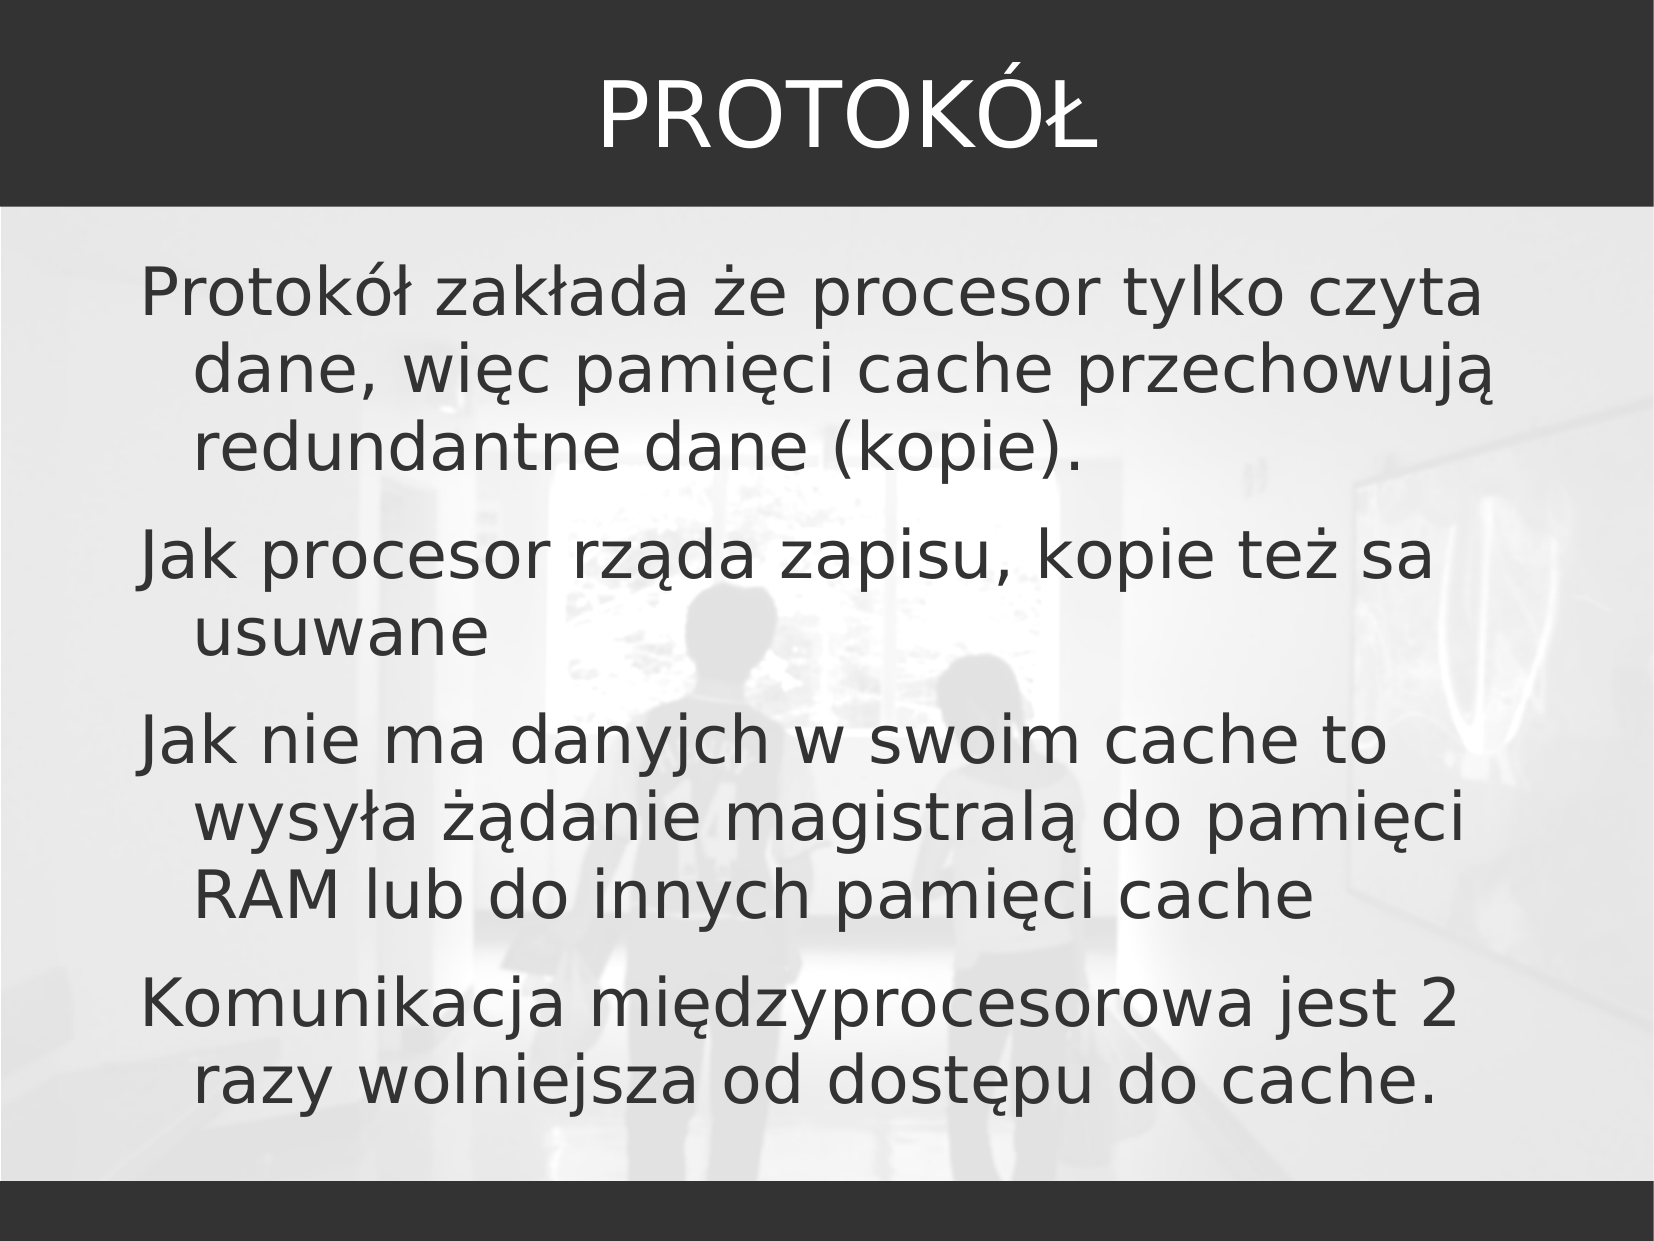

# PROTOKÓŁ
Protokół zakłada że procesor tylko czyta dane, więc pamięci cache przechowują redundantne dane (kopie).
Jak procesor rząda zapisu, kopie też sa usuwane
Jak nie ma danyjch w swoim cache to wysyła żądanie magistralą do pamięci RAM lub do innych pamięci cache
Komunikacja międzyprocesorowa jest 2 razy wolniejsza od dostępu do cache.